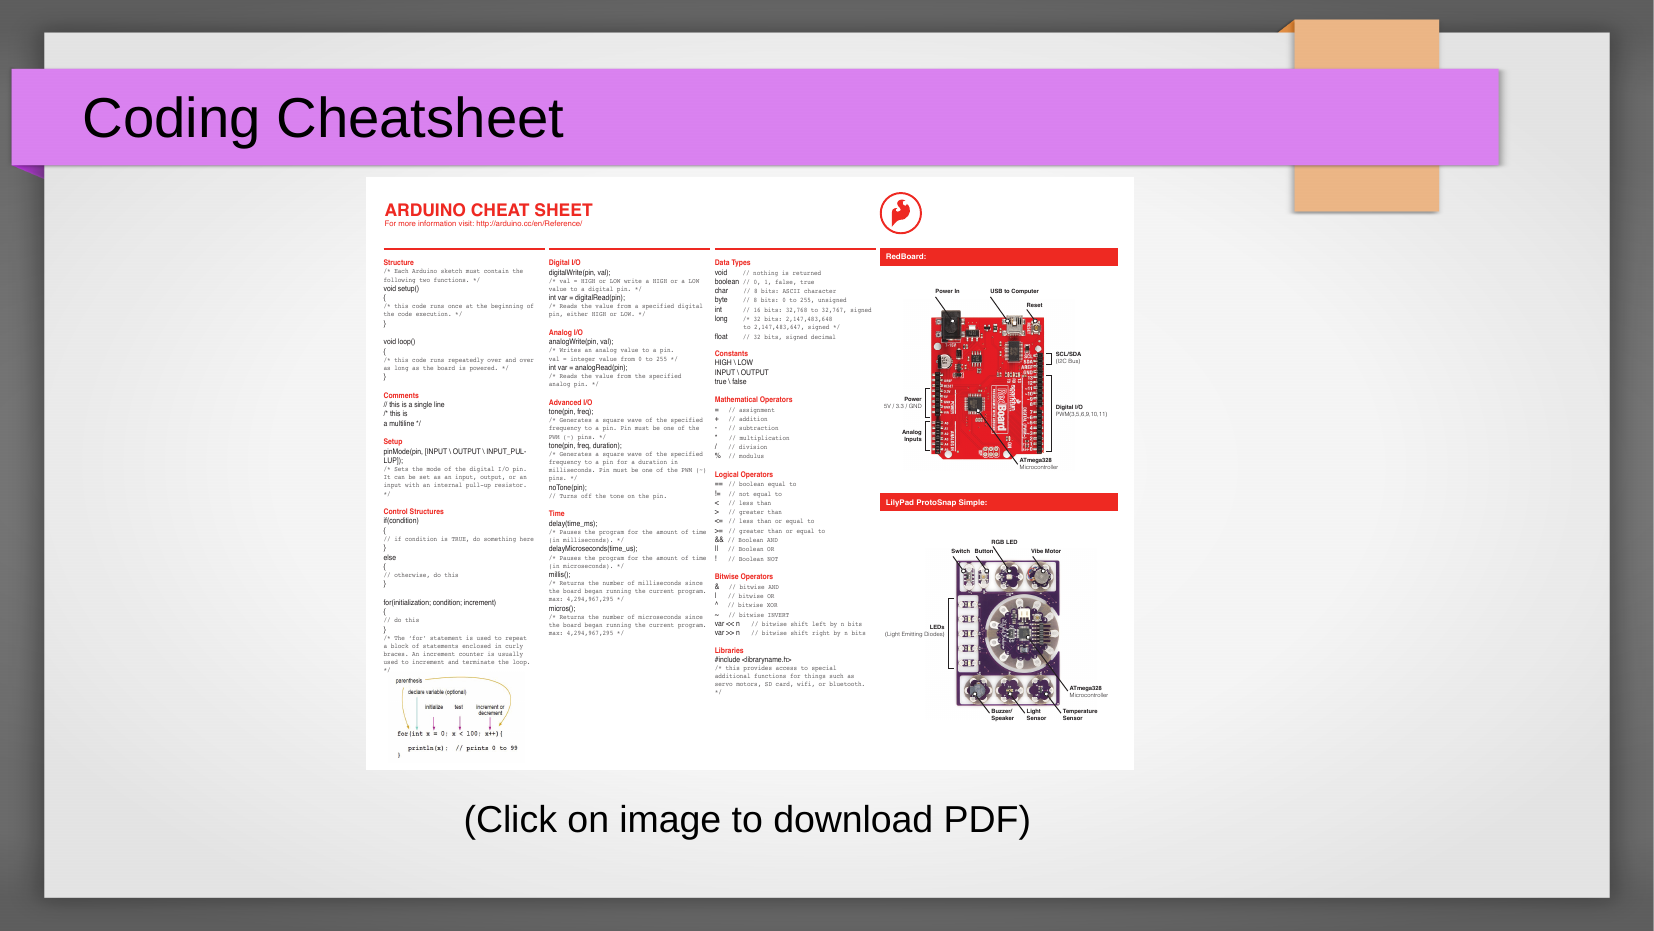

# Coding Cheatsheet
(Click on image to download PDF)